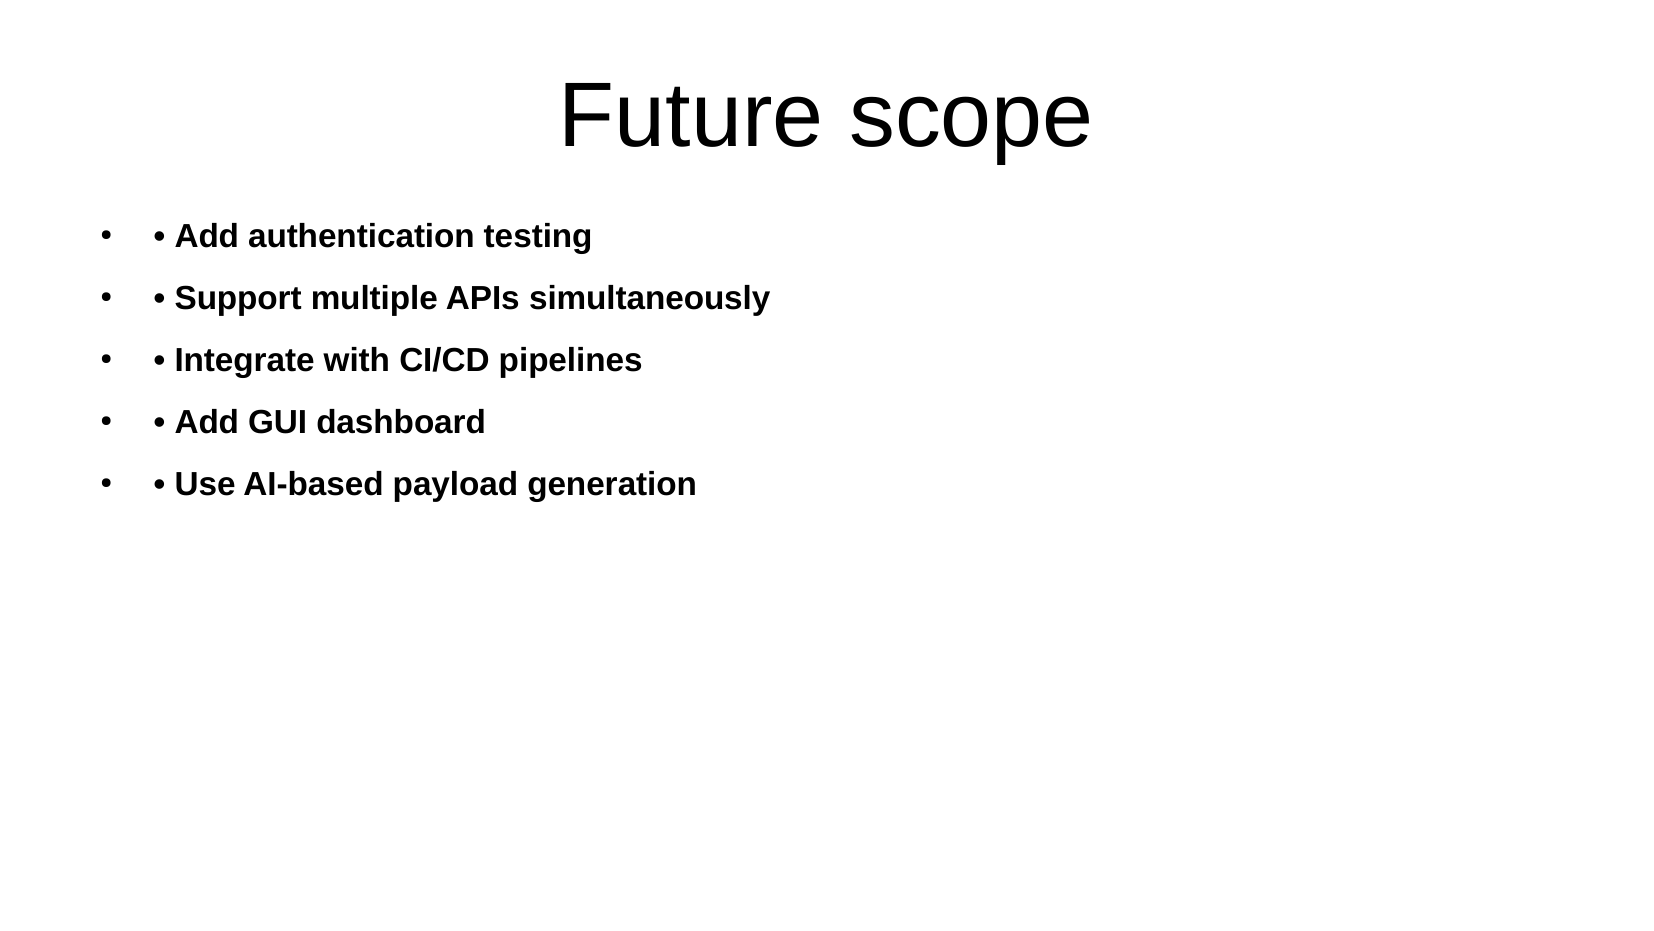

# Future scope
• Add authentication testing
• Support multiple APIs simultaneously
• Integrate with CI/CD pipelines
• Add GUI dashboard
• Use AI-based payload generation